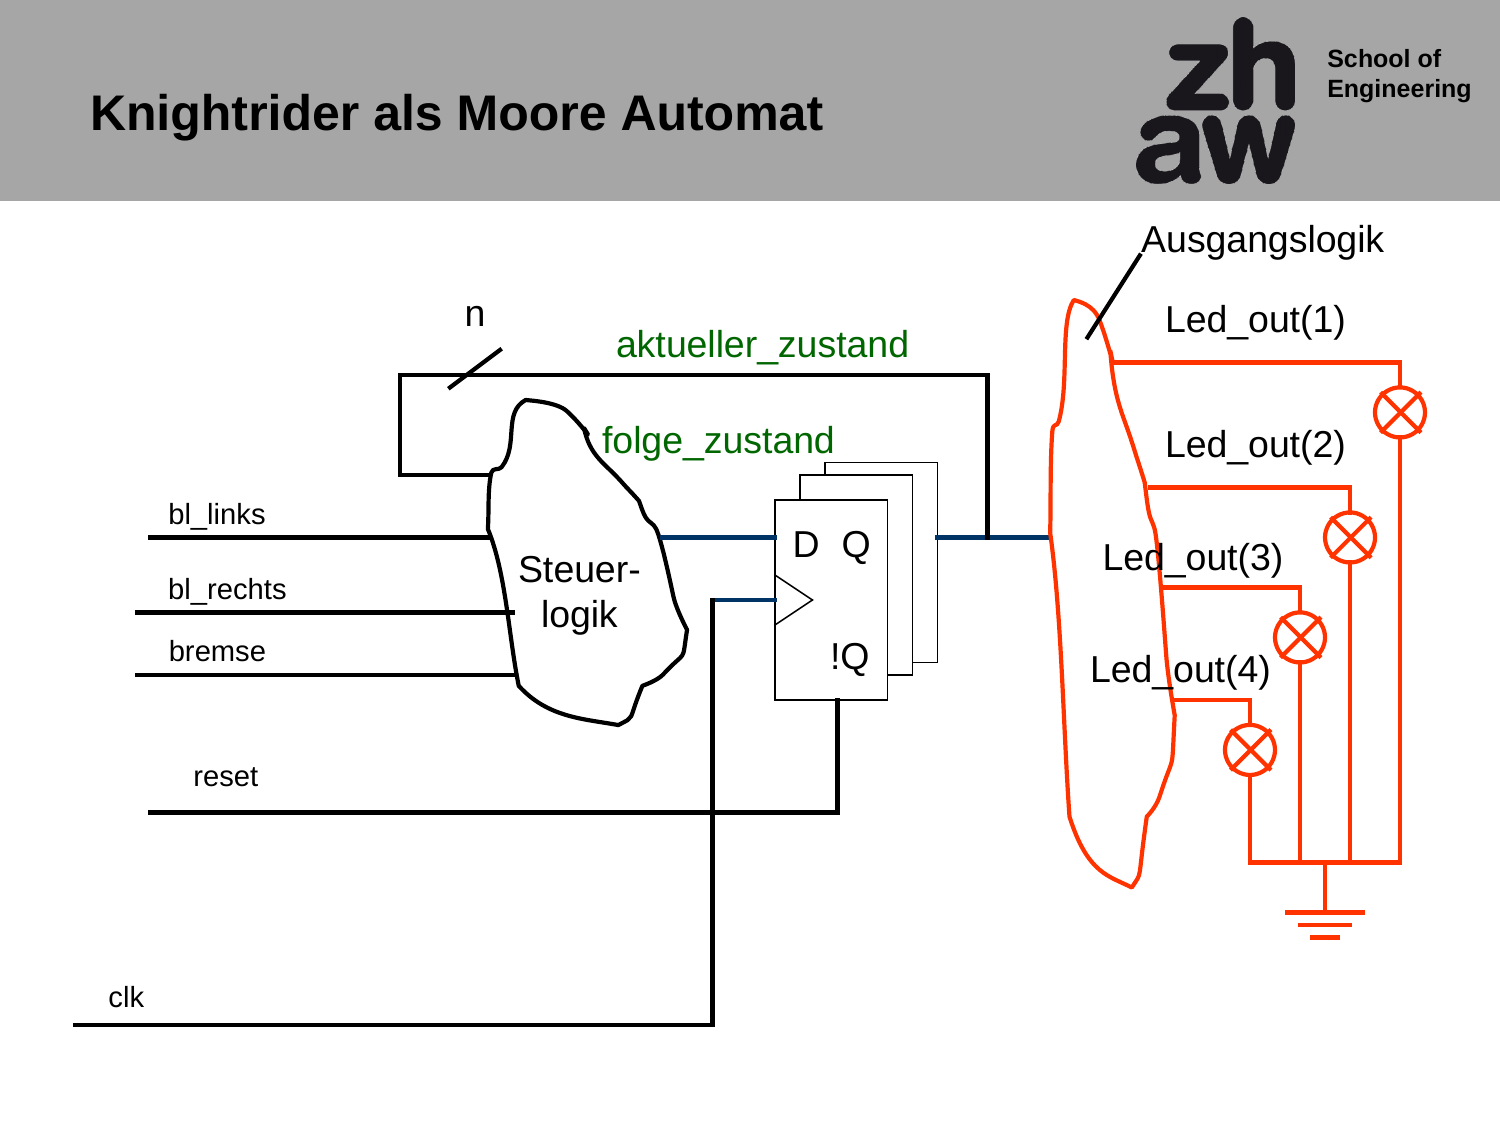

# Knightrider als Moore Automat
Ausgangslogik
n
Led_out(1)
aktueller_zustand
folge_zustand
Led_out(2)
bl_links
D
Q
Led_out(3)
Steuer-
logik
bl_rechts
bremse
!Q
Led_out(4)
reset
clk